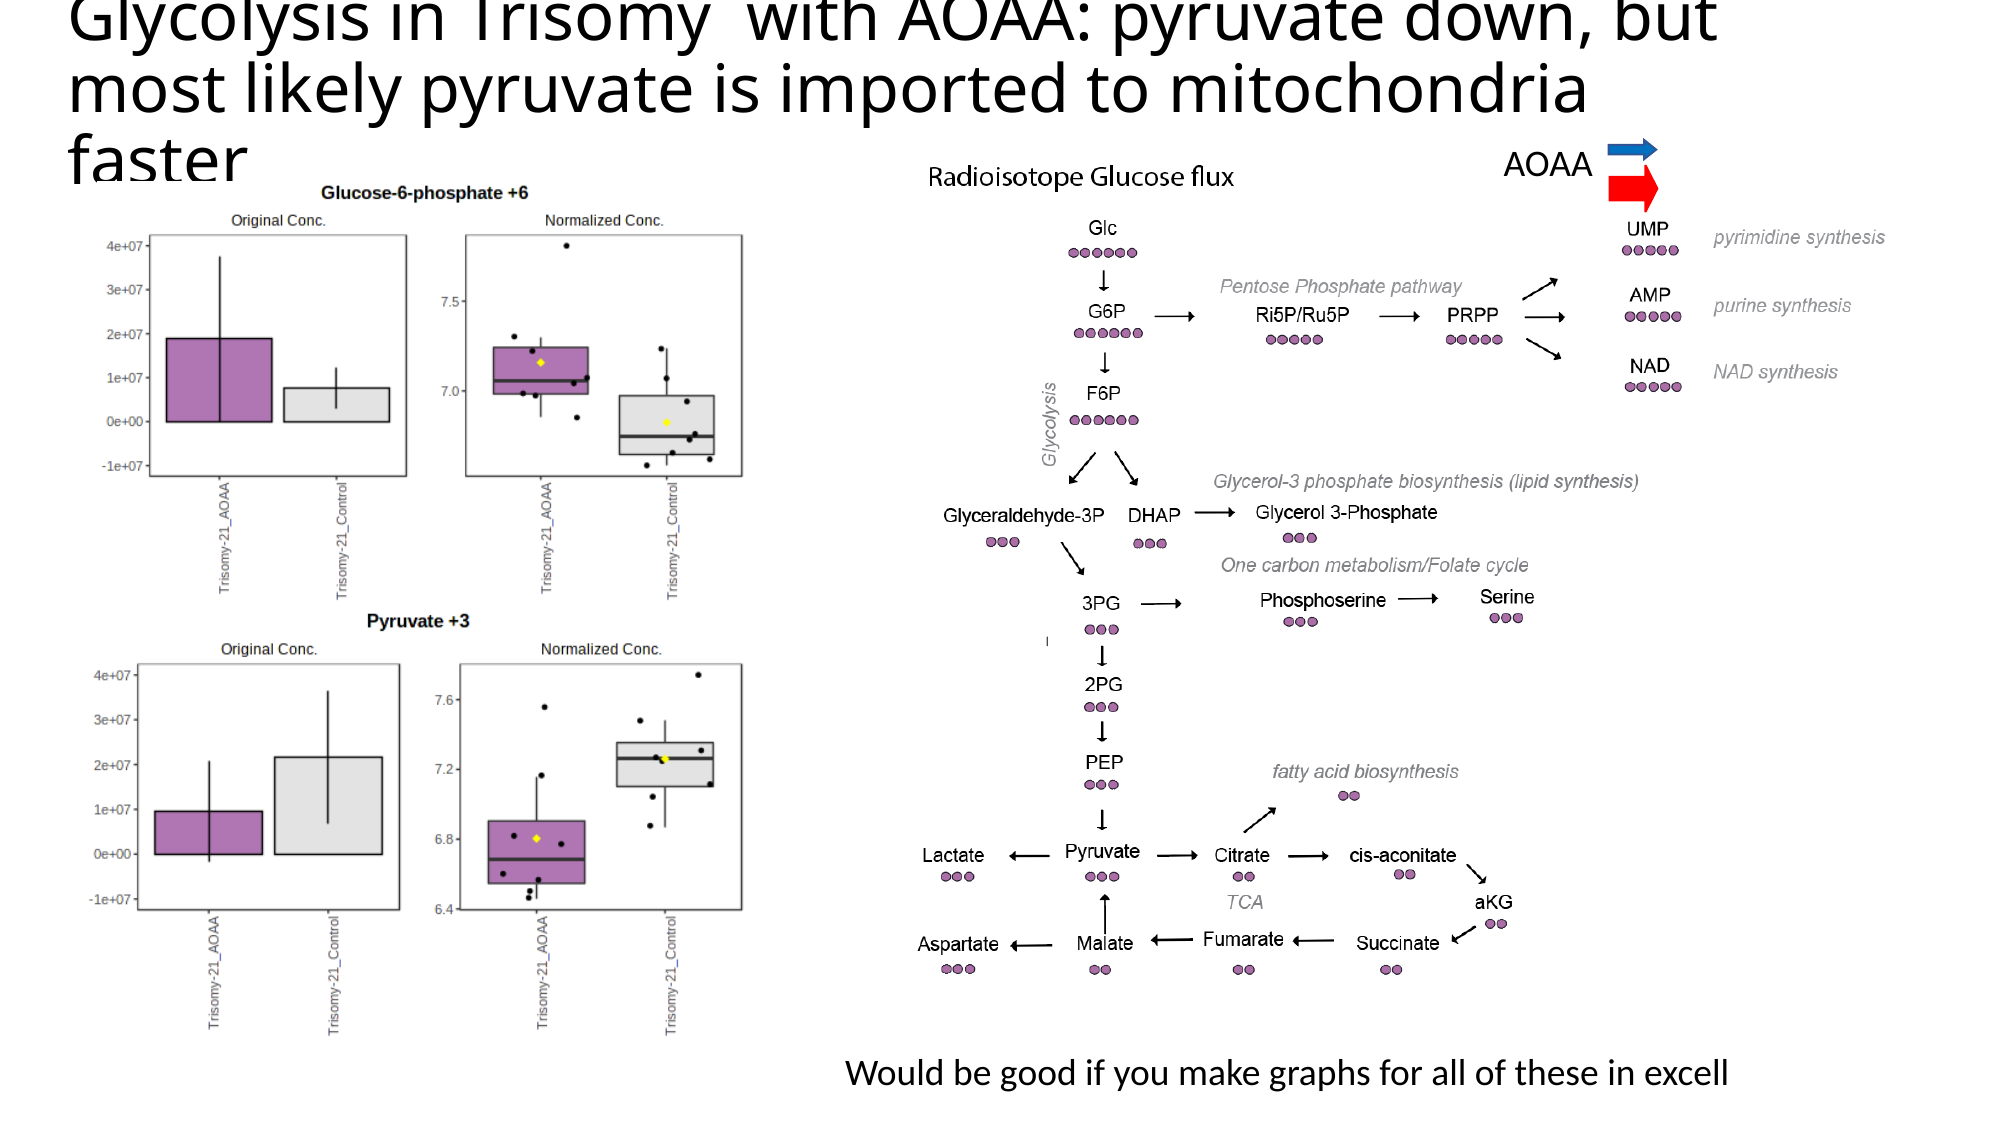

# Glycolysis in Trisomy with AOAA: pyruvate down, but most likely pyruvate is imported to mitochondria faster
AOAA
Would be good if you make graphs for all of these in excell